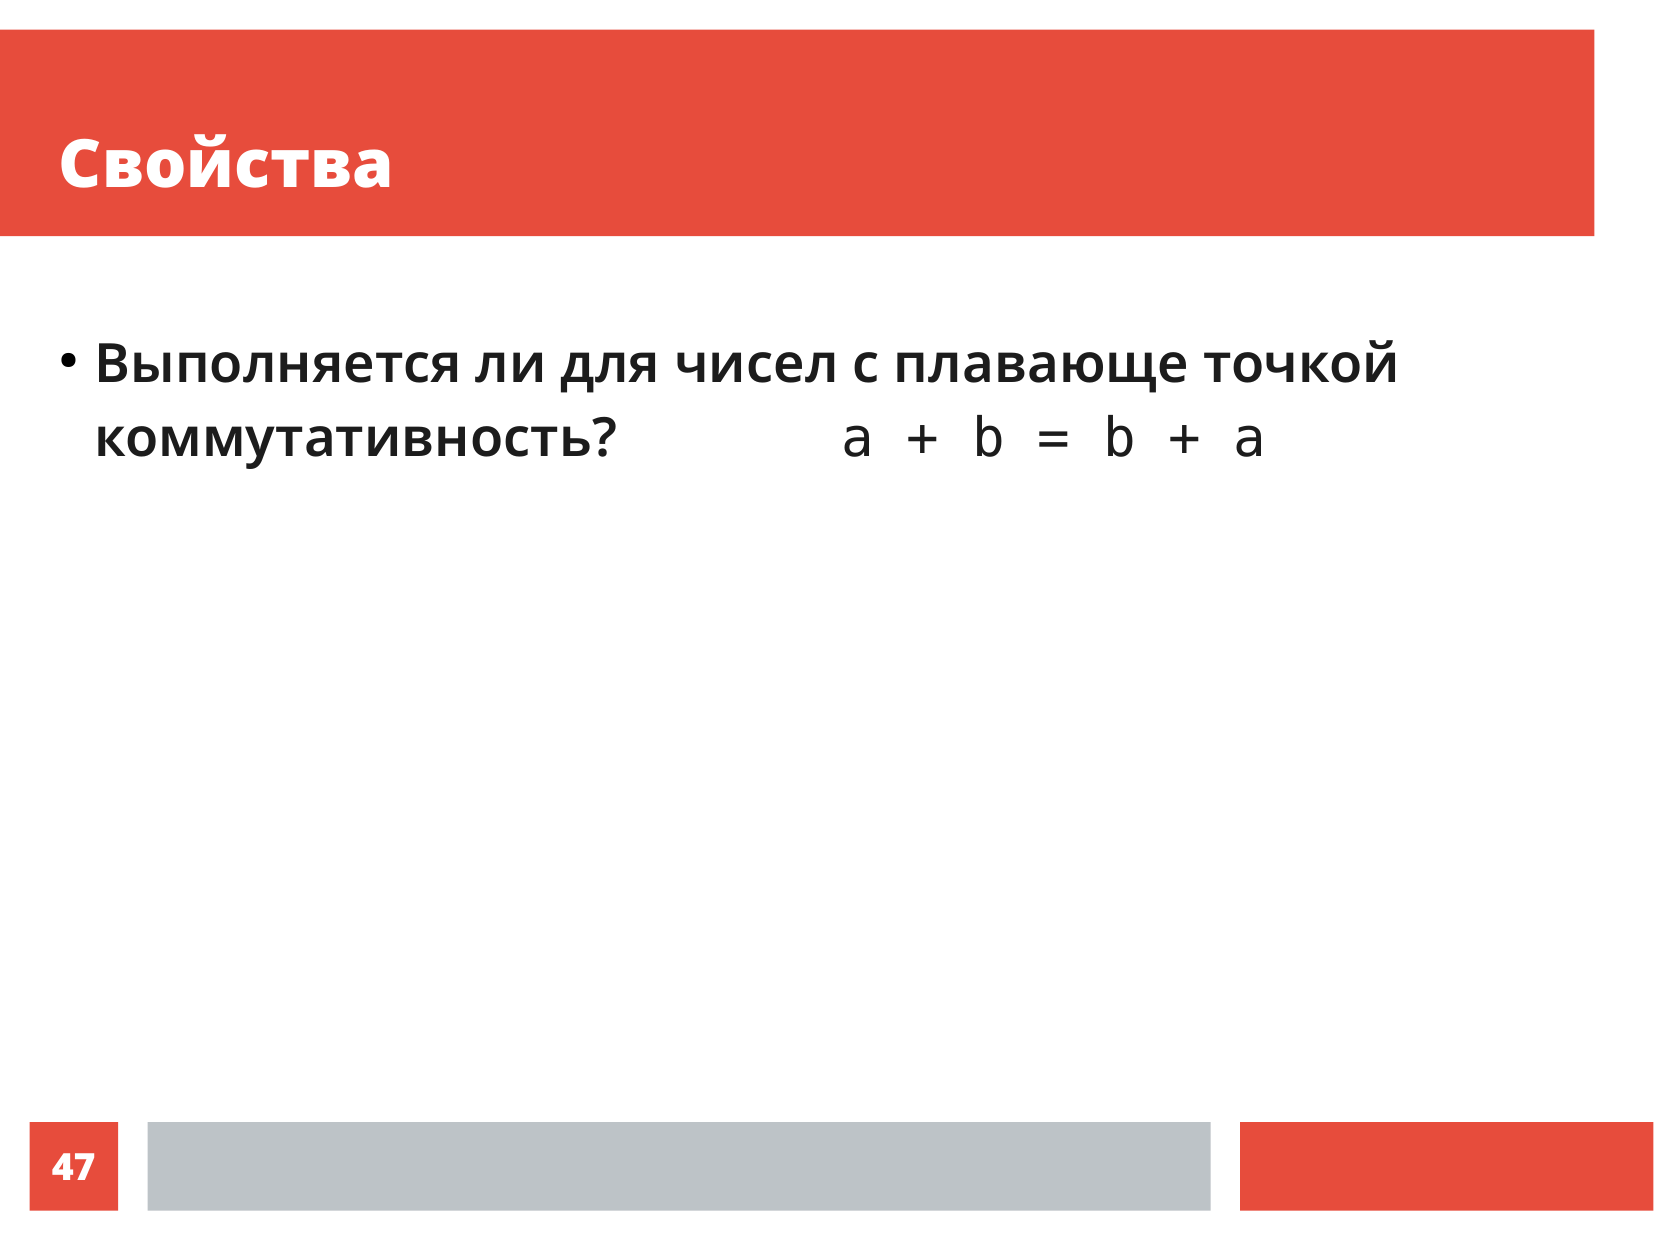

# Свойства
Выполняется ли для чисел с плавающе точкой коммутативность? a + b = b + a
47